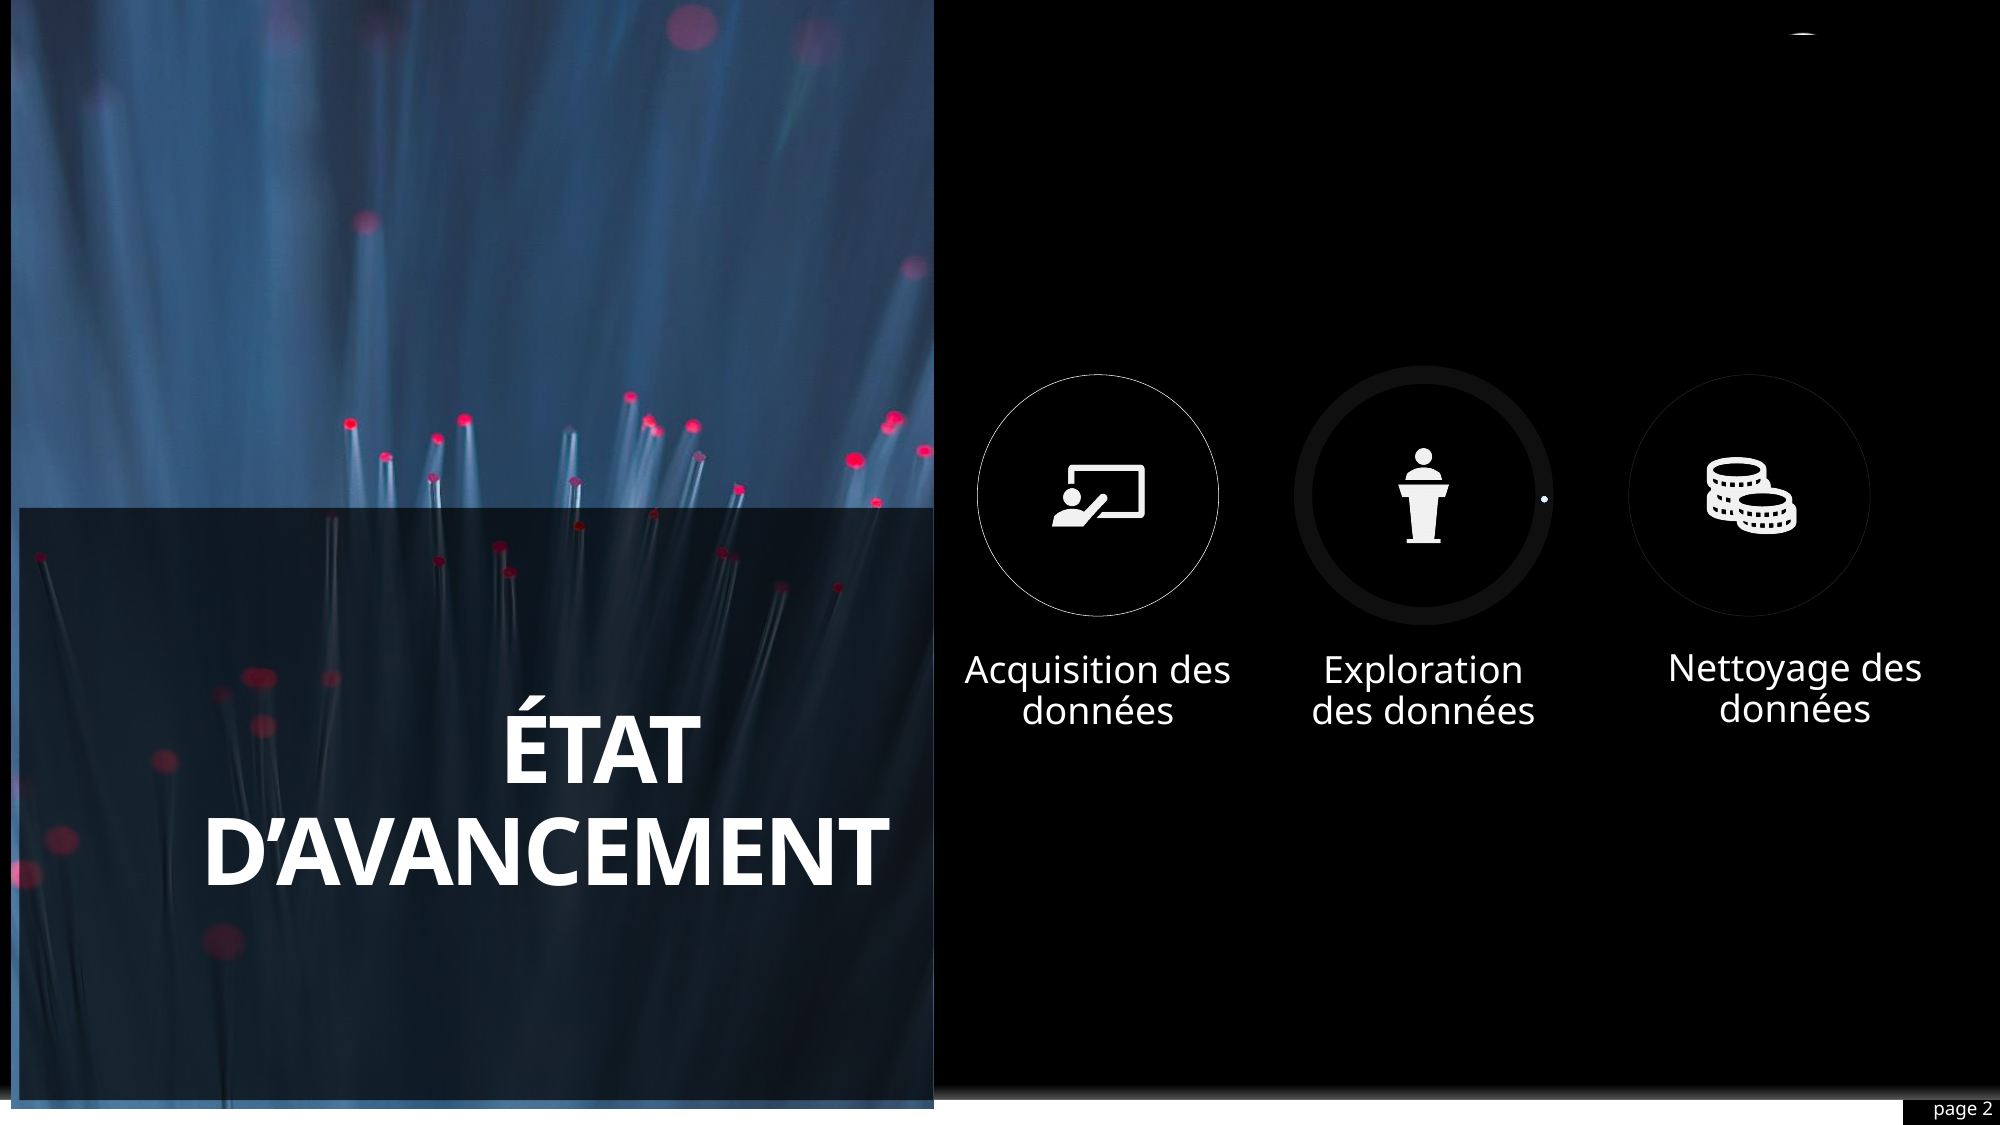

état d’avancement
Nettoyage des données
# Acquisition des données
Exploration des données
page